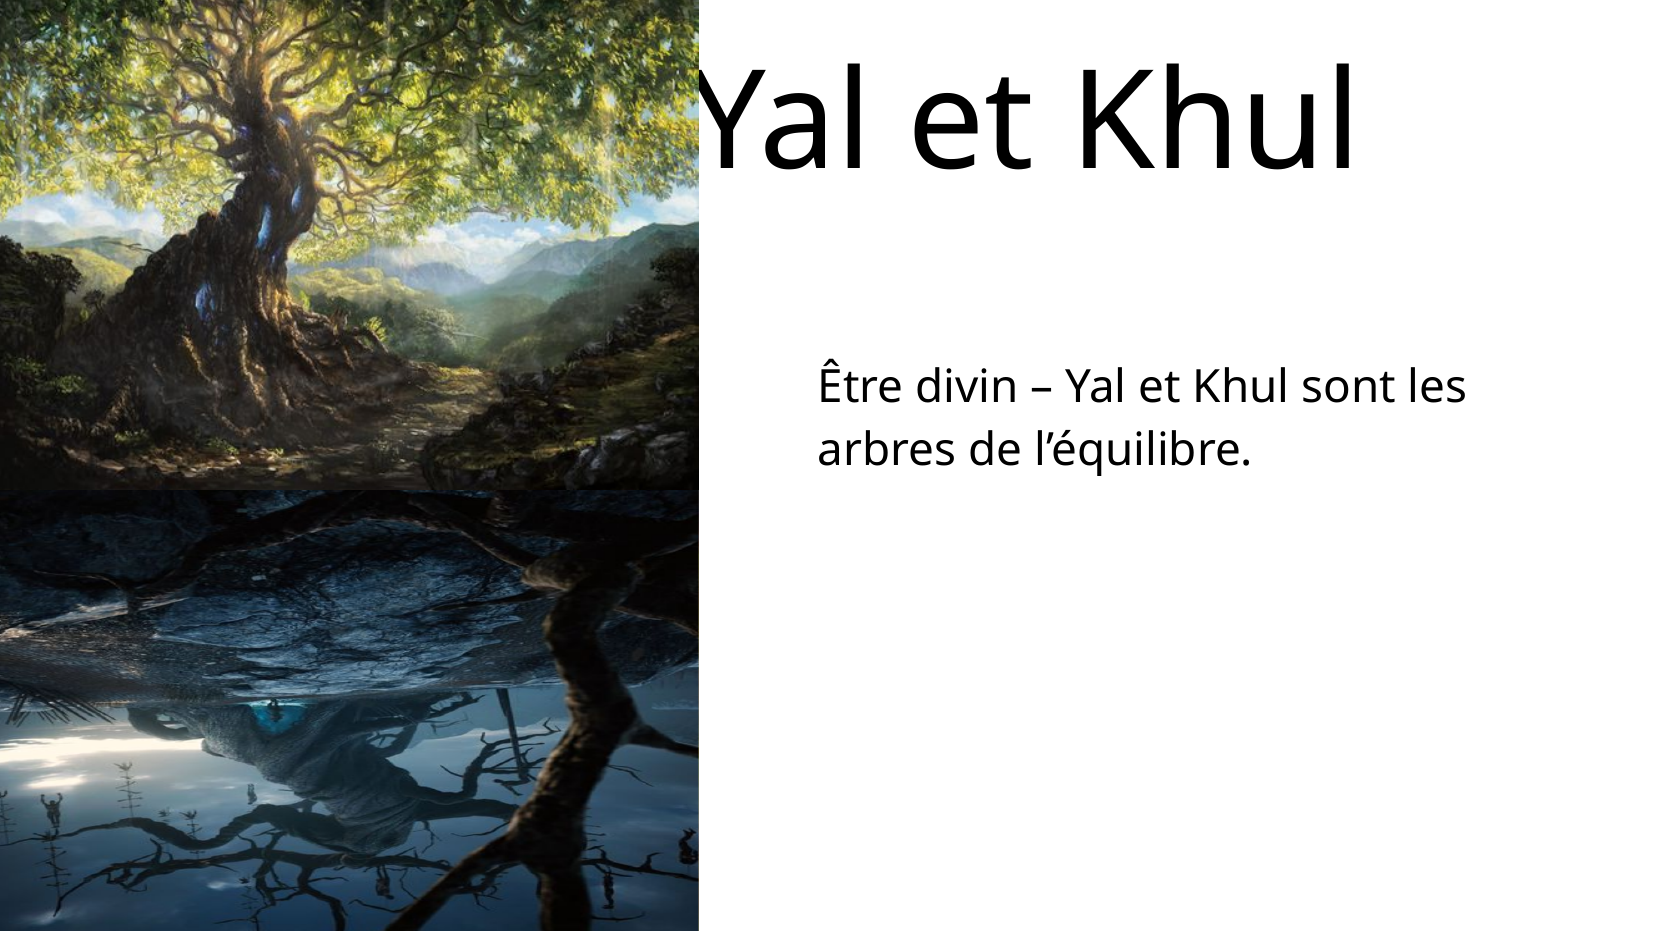

# Yal et Khul
Être divin – Yal et Khul sont les arbres de l’équilibre.